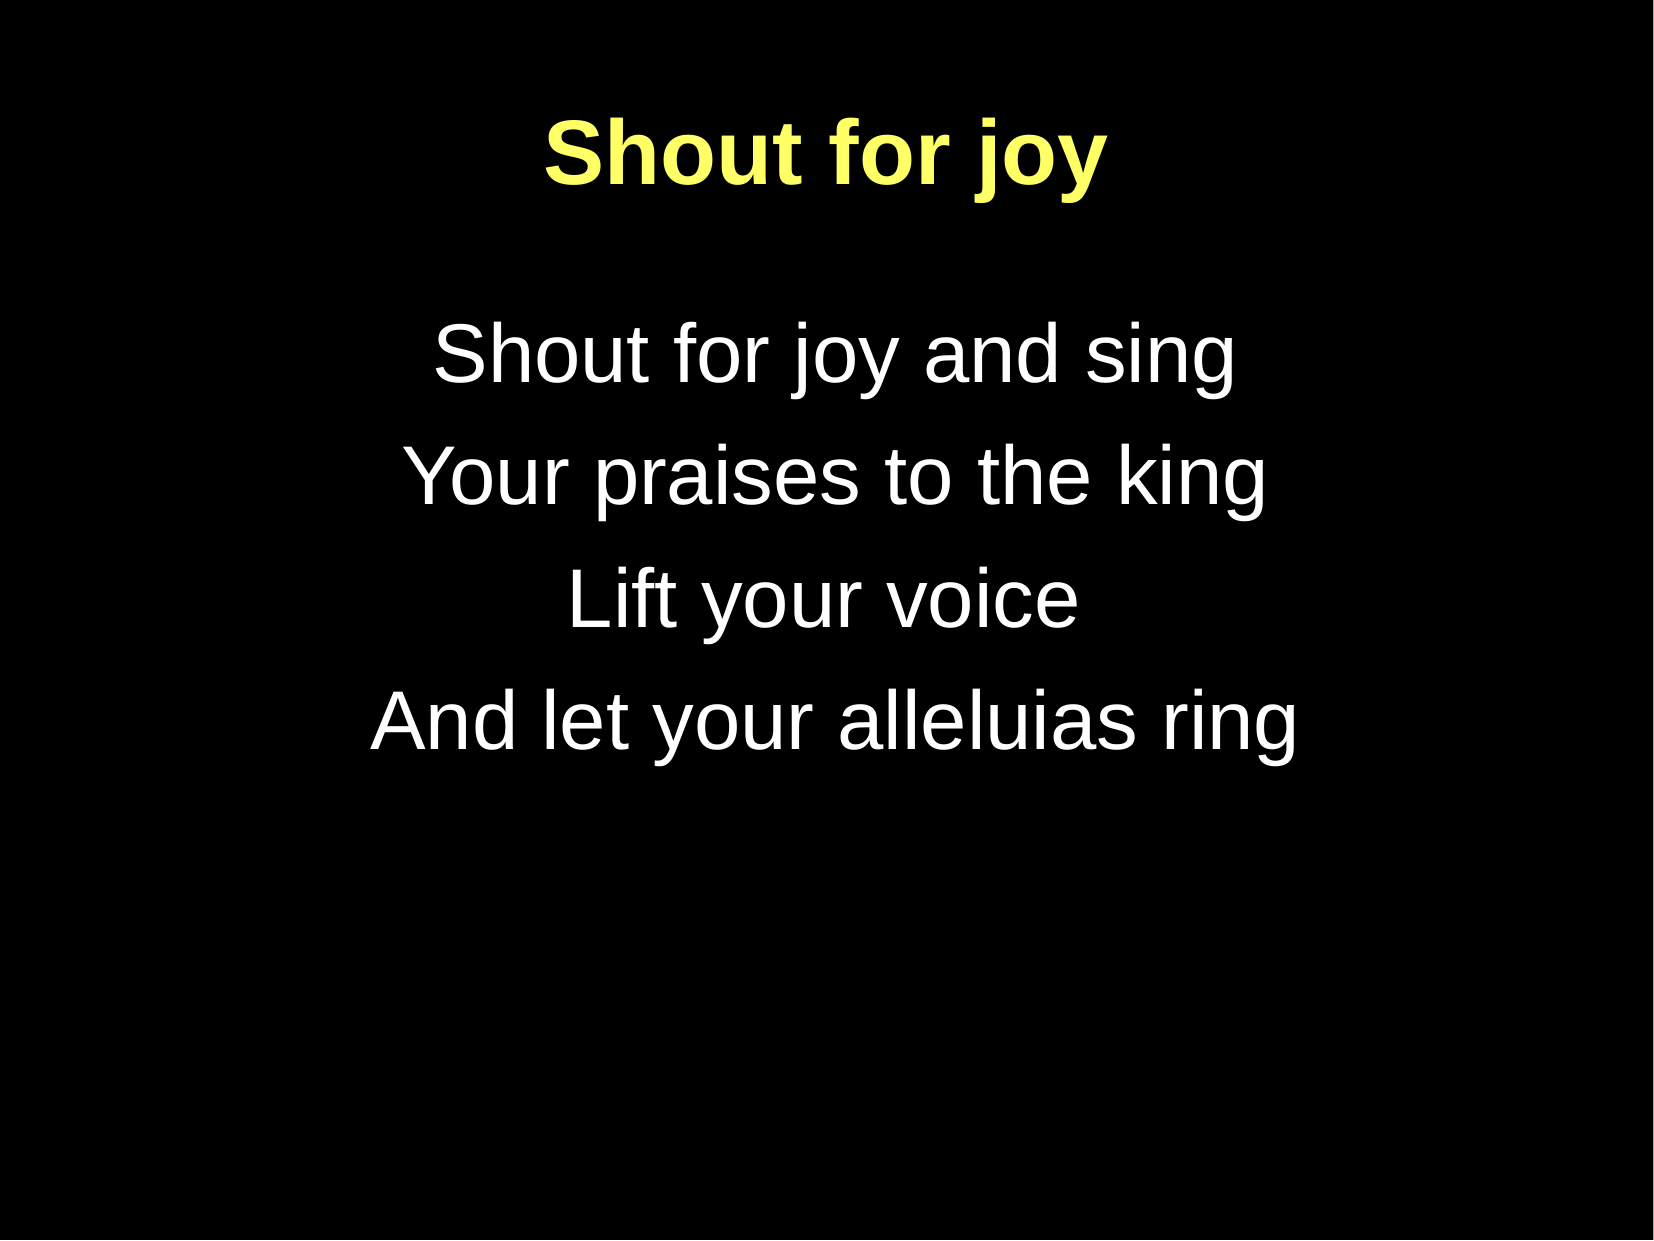

# Shout for joy
Shout for joy and sing
Your praises to the king
Lift your voice
And let your alleluias ring